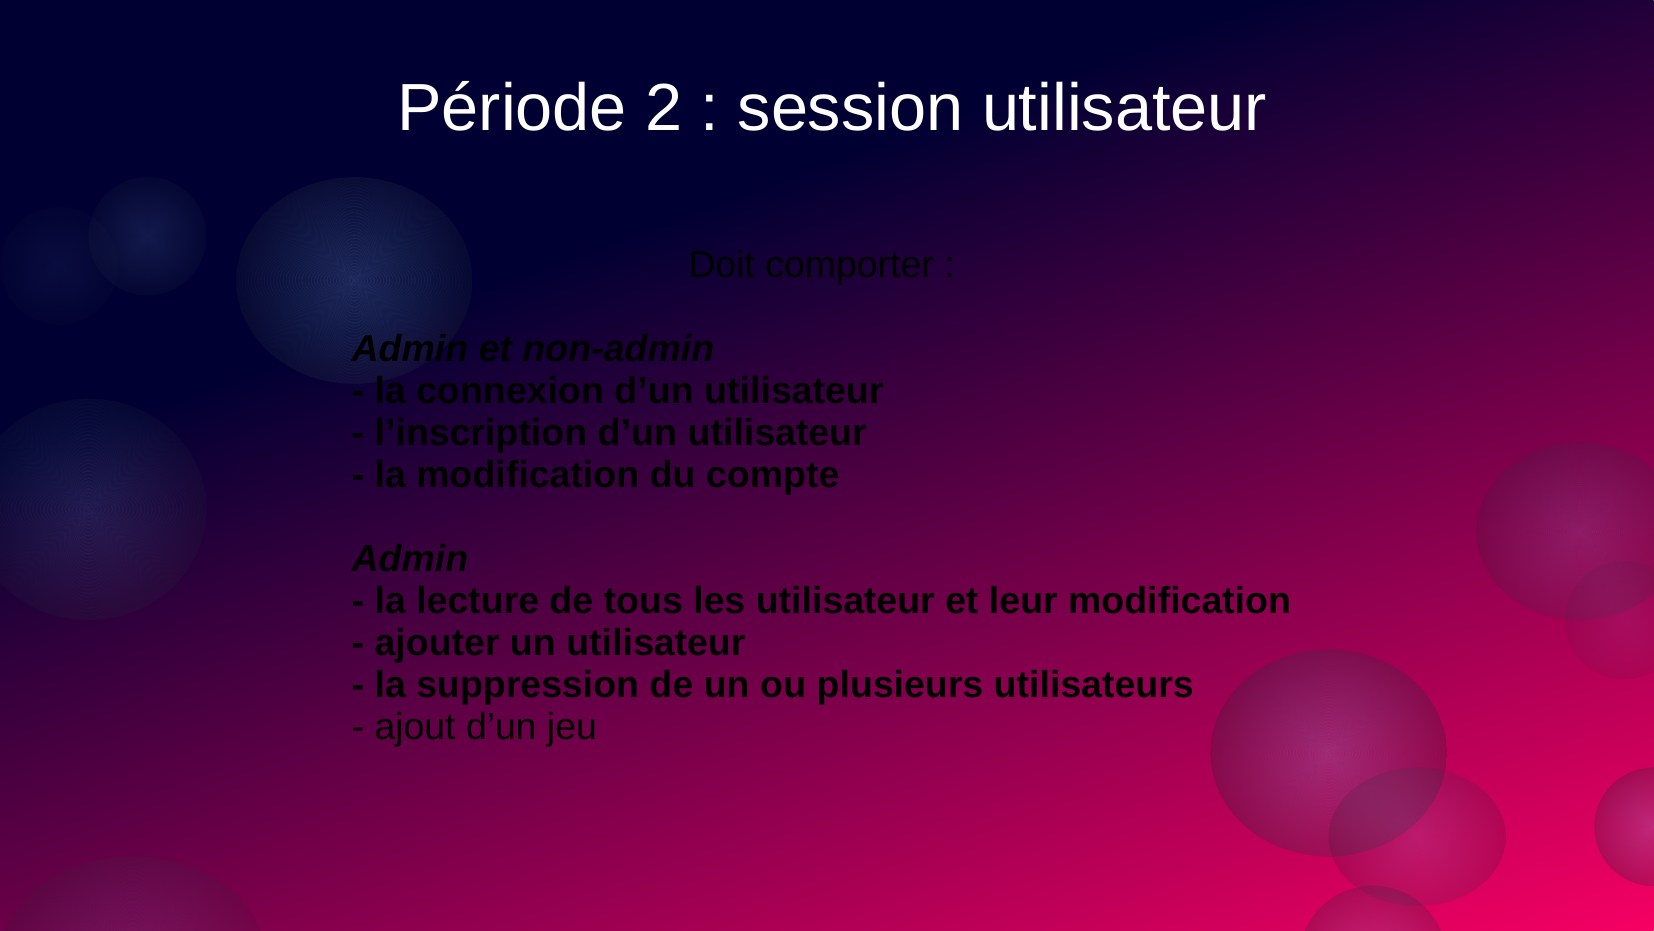

# Période 2 : session utilisateur
Doit comporter :
Admin et non-admin
- la connexion d’un utilisateur
- l’inscription d’un utilisateur
- la modification du compte
Admin
- la lecture de tous les utilisateur et leur modification
- ajouter un utilisateur
- la suppression de un ou plusieurs utilisateurs
- ajout d’un jeu